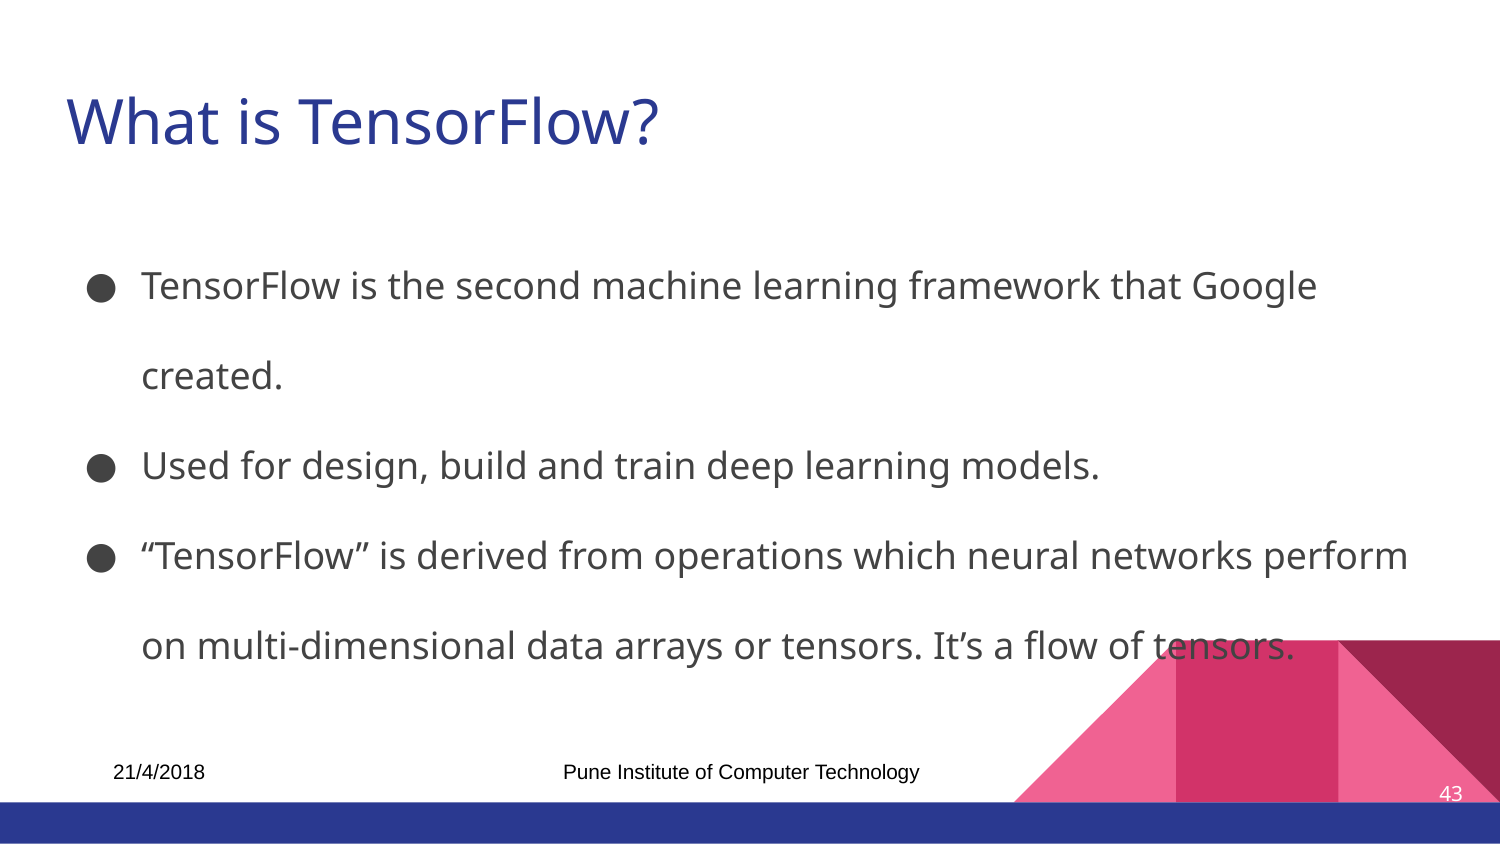

# What is TensorFlow?
TensorFlow is the second machine learning framework that Google created.
Used for design, build and train deep learning models.
“TensorFlow” is derived from operations which neural networks perform on multi-dimensional data arrays or tensors. It’s a flow of tensors.